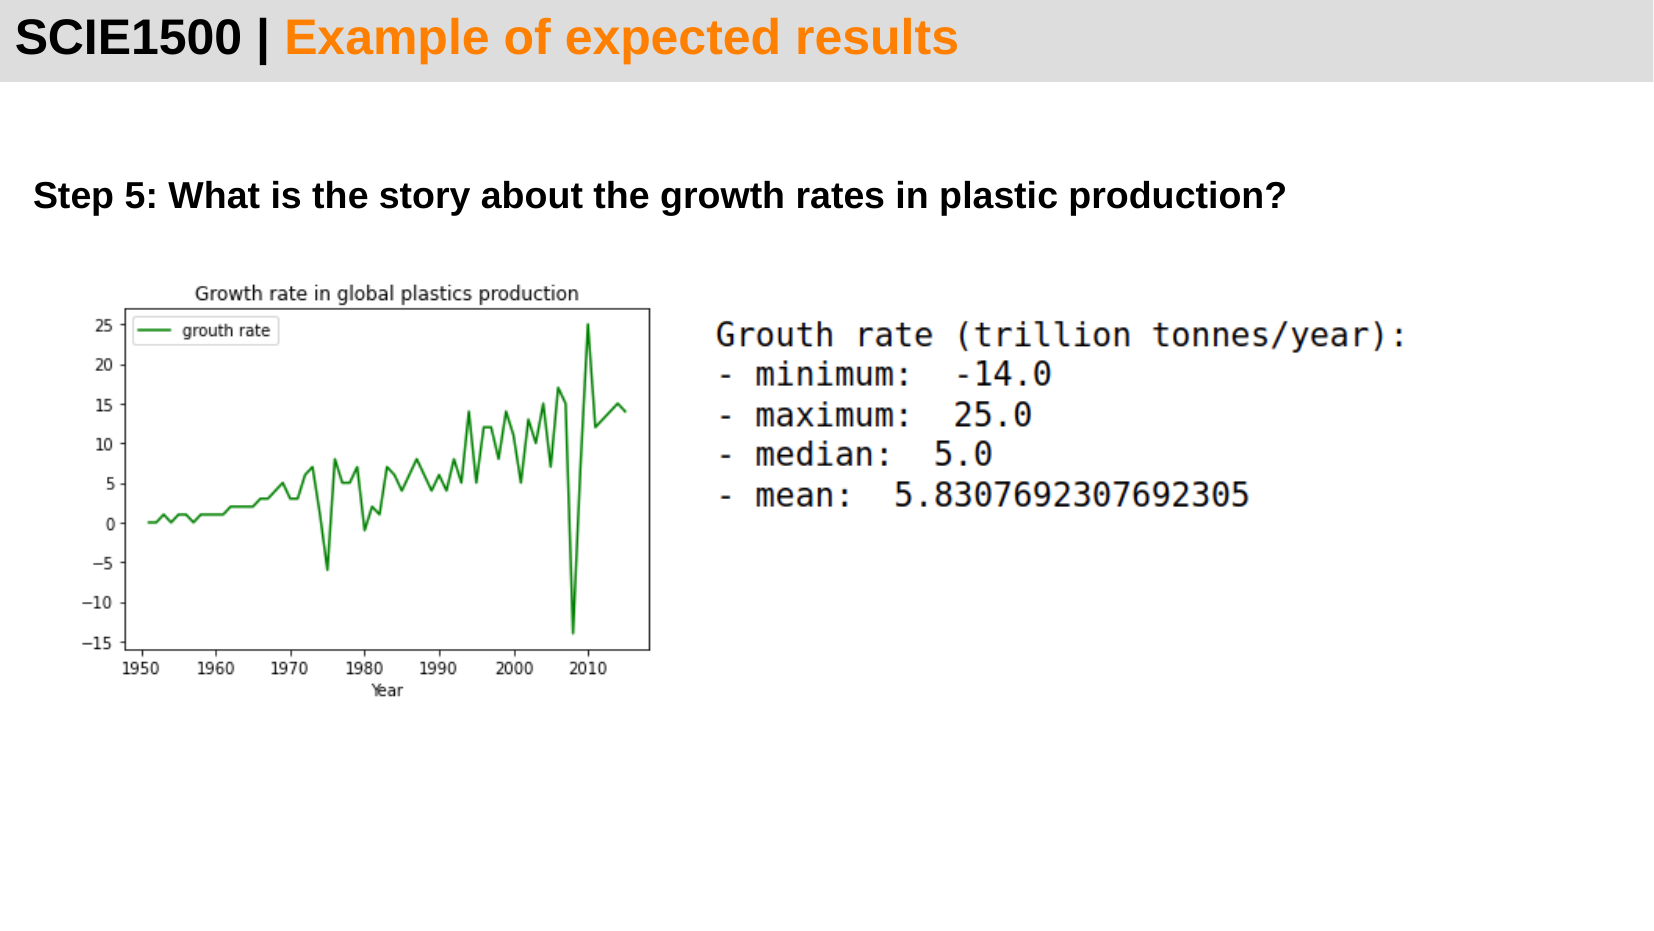

SCIE1500 | Example of expected results
Step 5: What is the story about the growth rates in plastic production?